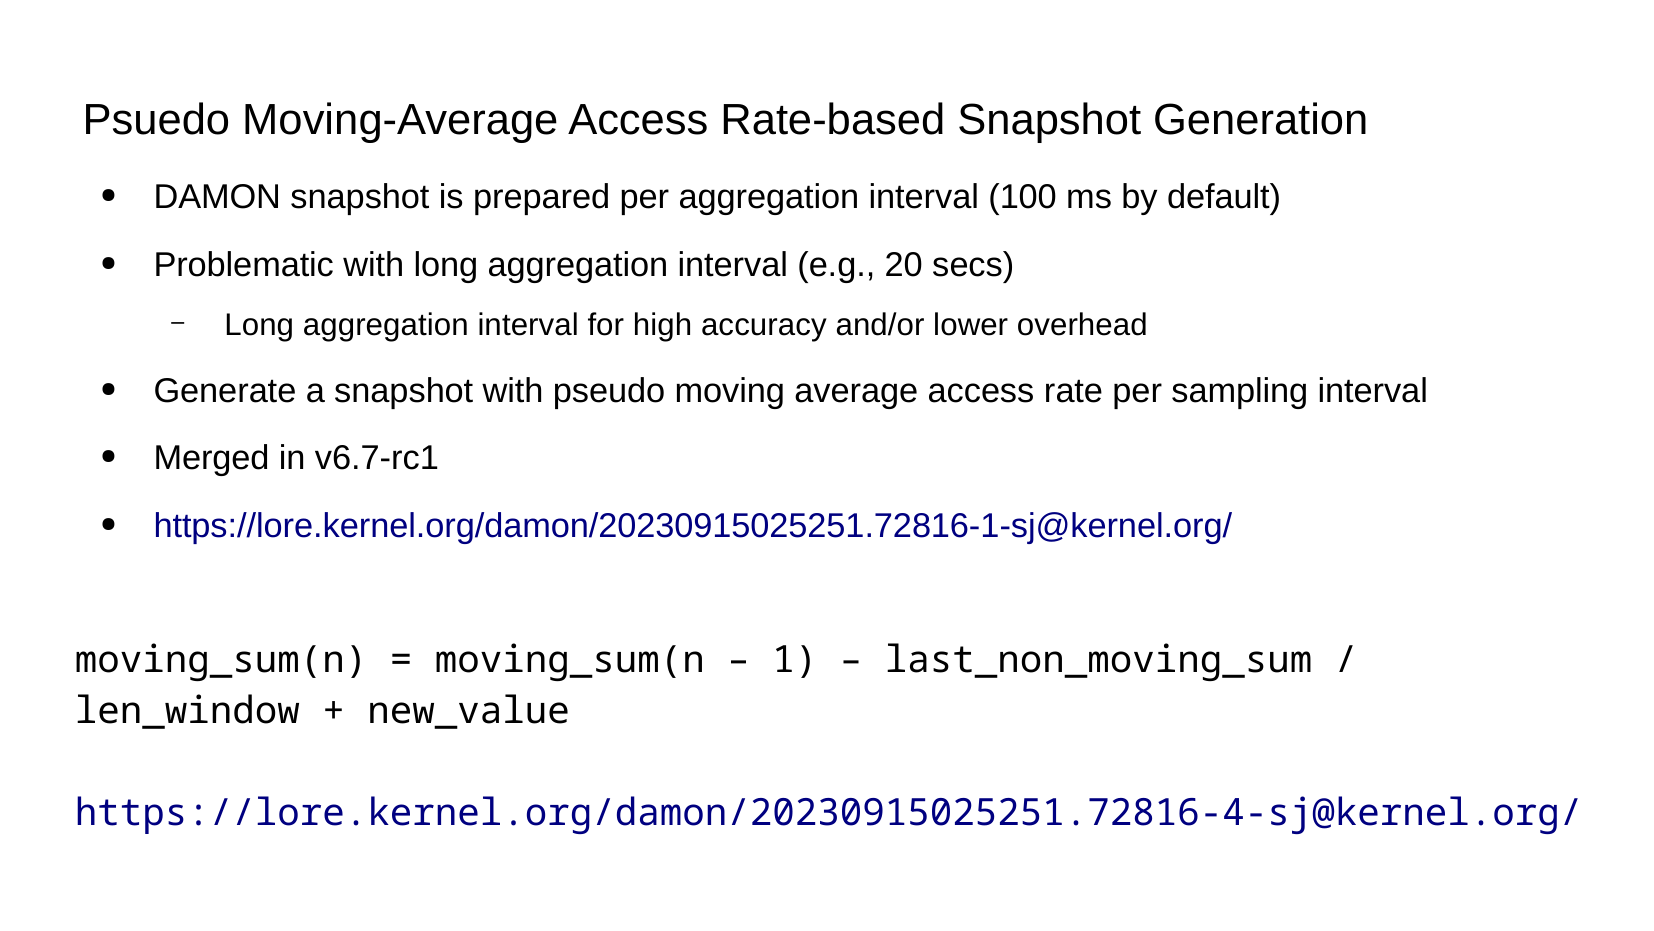

# Psuedo Moving-Average Access Rate-based Snapshot Generation
DAMON snapshot is prepared per aggregation interval (100 ms by default)
Problematic with long aggregation interval (e.g., 20 secs)
Long aggregation interval for high accuracy and/or lower overhead
Generate a snapshot with pseudo moving average access rate per sampling interval
Merged in v6.7-rc1
https://lore.kernel.org/damon/20230915025251.72816-1-sj@kernel.org/
moving_sum(n) = moving_sum(n – 1) – last_non_moving_sum / len_window + new_value
https://lore.kernel.org/damon/20230915025251.72816-4-sj@kernel.org/